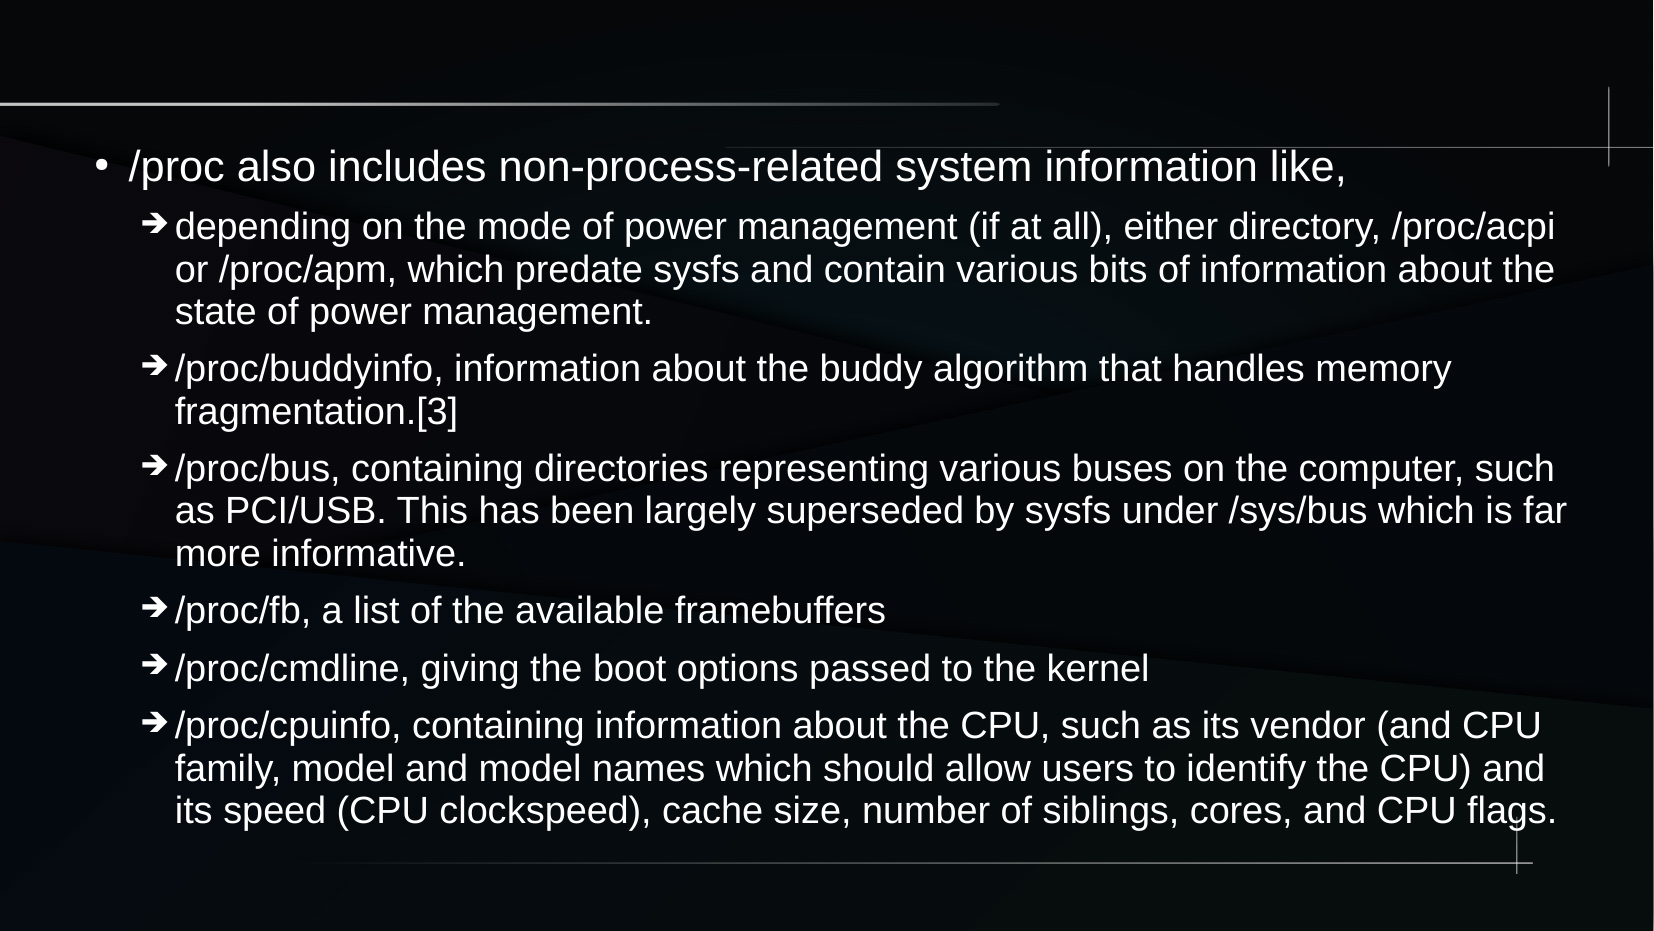

#
/proc also includes non-process-related system information like,
depending on the mode of power management (if at all), either directory, /proc/acpi or /proc/apm, which predate sysfs and contain various bits of information about the state of power management.
/proc/buddyinfo, information about the buddy algorithm that handles memory fragmentation.[3]
/proc/bus, containing directories representing various buses on the computer, such as PCI/USB. This has been largely superseded by sysfs under /sys/bus which is far more informative.
/proc/fb, a list of the available framebuffers
/proc/cmdline, giving the boot options passed to the kernel
/proc/cpuinfo, containing information about the CPU, such as its vendor (and CPU family, model and model names which should allow users to identify the CPU) and its speed (CPU clockspeed), cache size, number of siblings, cores, and CPU flags.